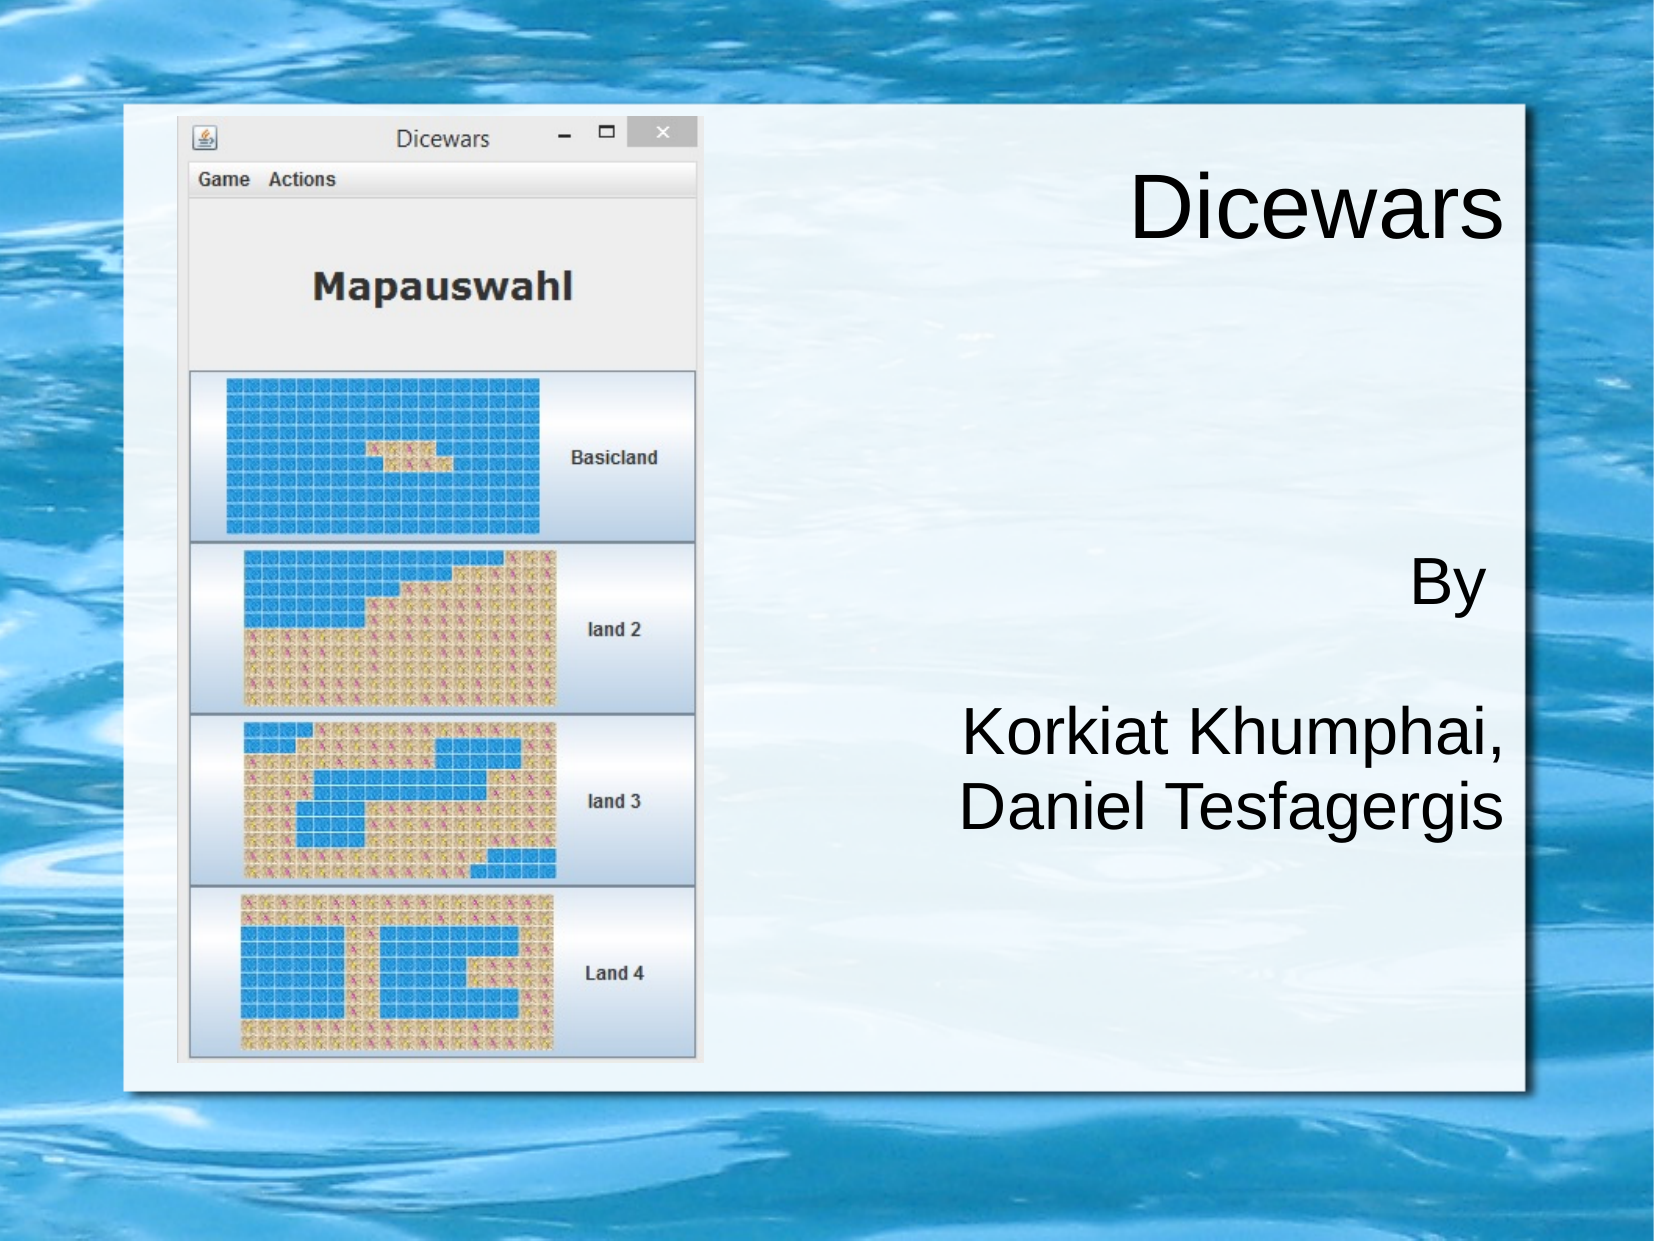

# Dicewars
By
Korkiat Khumphai,
Daniel Tesfagergis